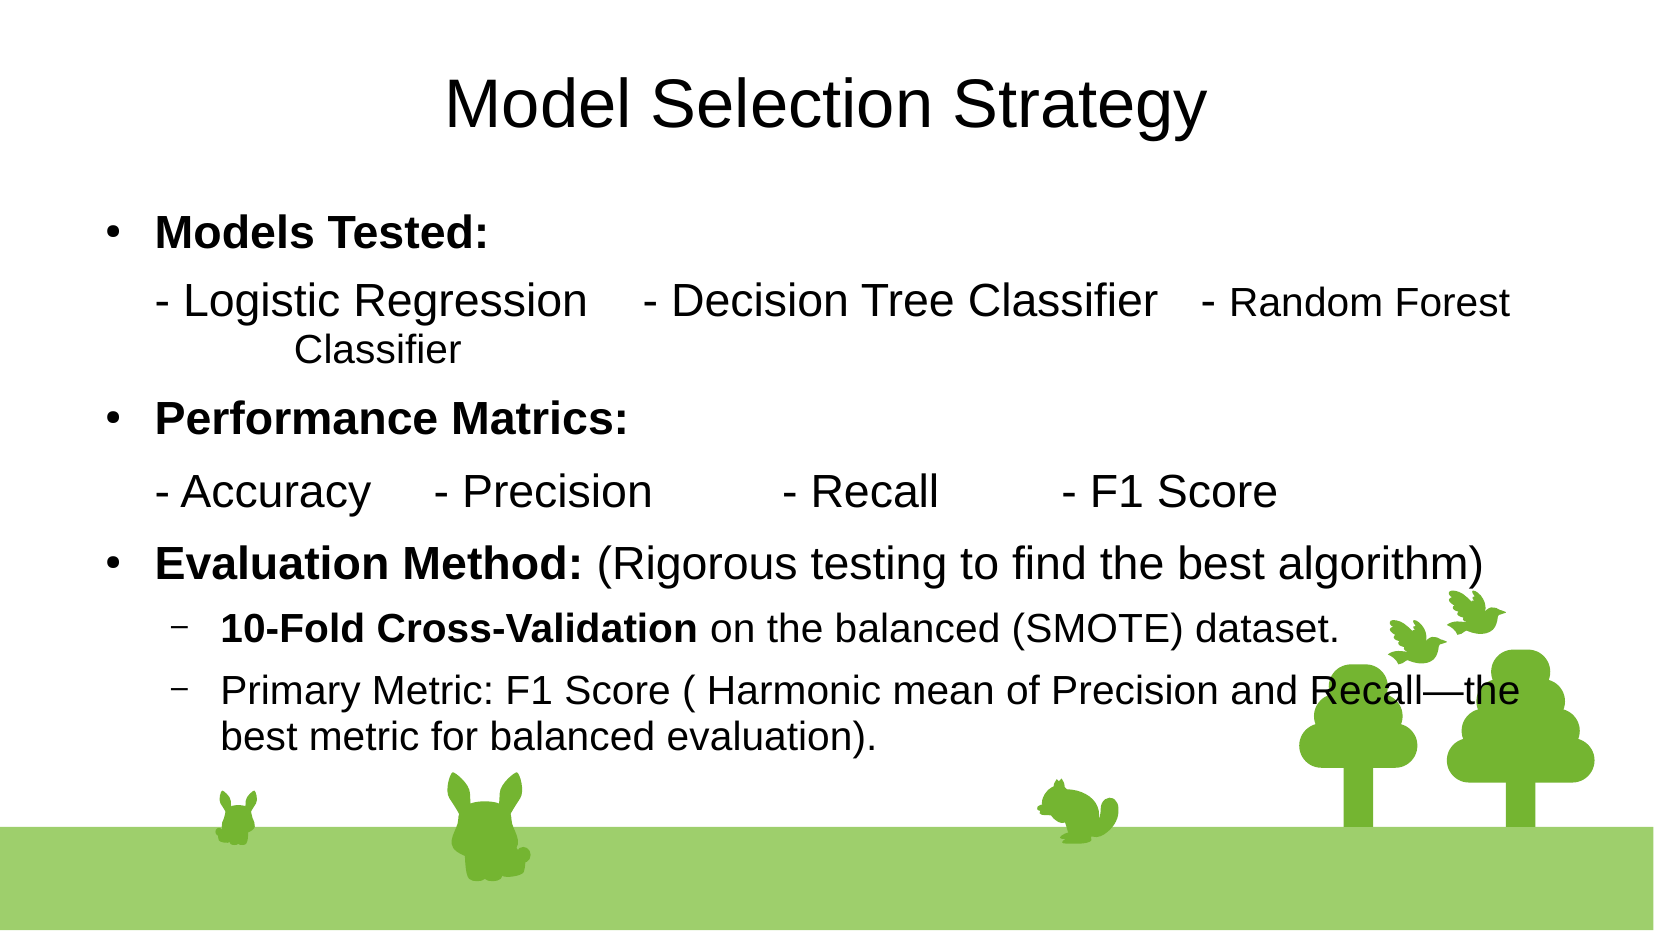

# Model Selection Strategy
Models Tested:
- Logistic Regression	- Decision Tree Classifier 	- Random Forest 				 	Classifier
Performance Matrics:
- Accuracy		- Precision				 	- Recall							 	- F1 Score
Evaluation Method: (Rigorous testing to find the best algorithm)
10-Fold Cross-Validation on the balanced (SMOTE) dataset.
Primary Metric: F1 Score ( Harmonic mean of Precision and Recall—the best metric for balanced evaluation).